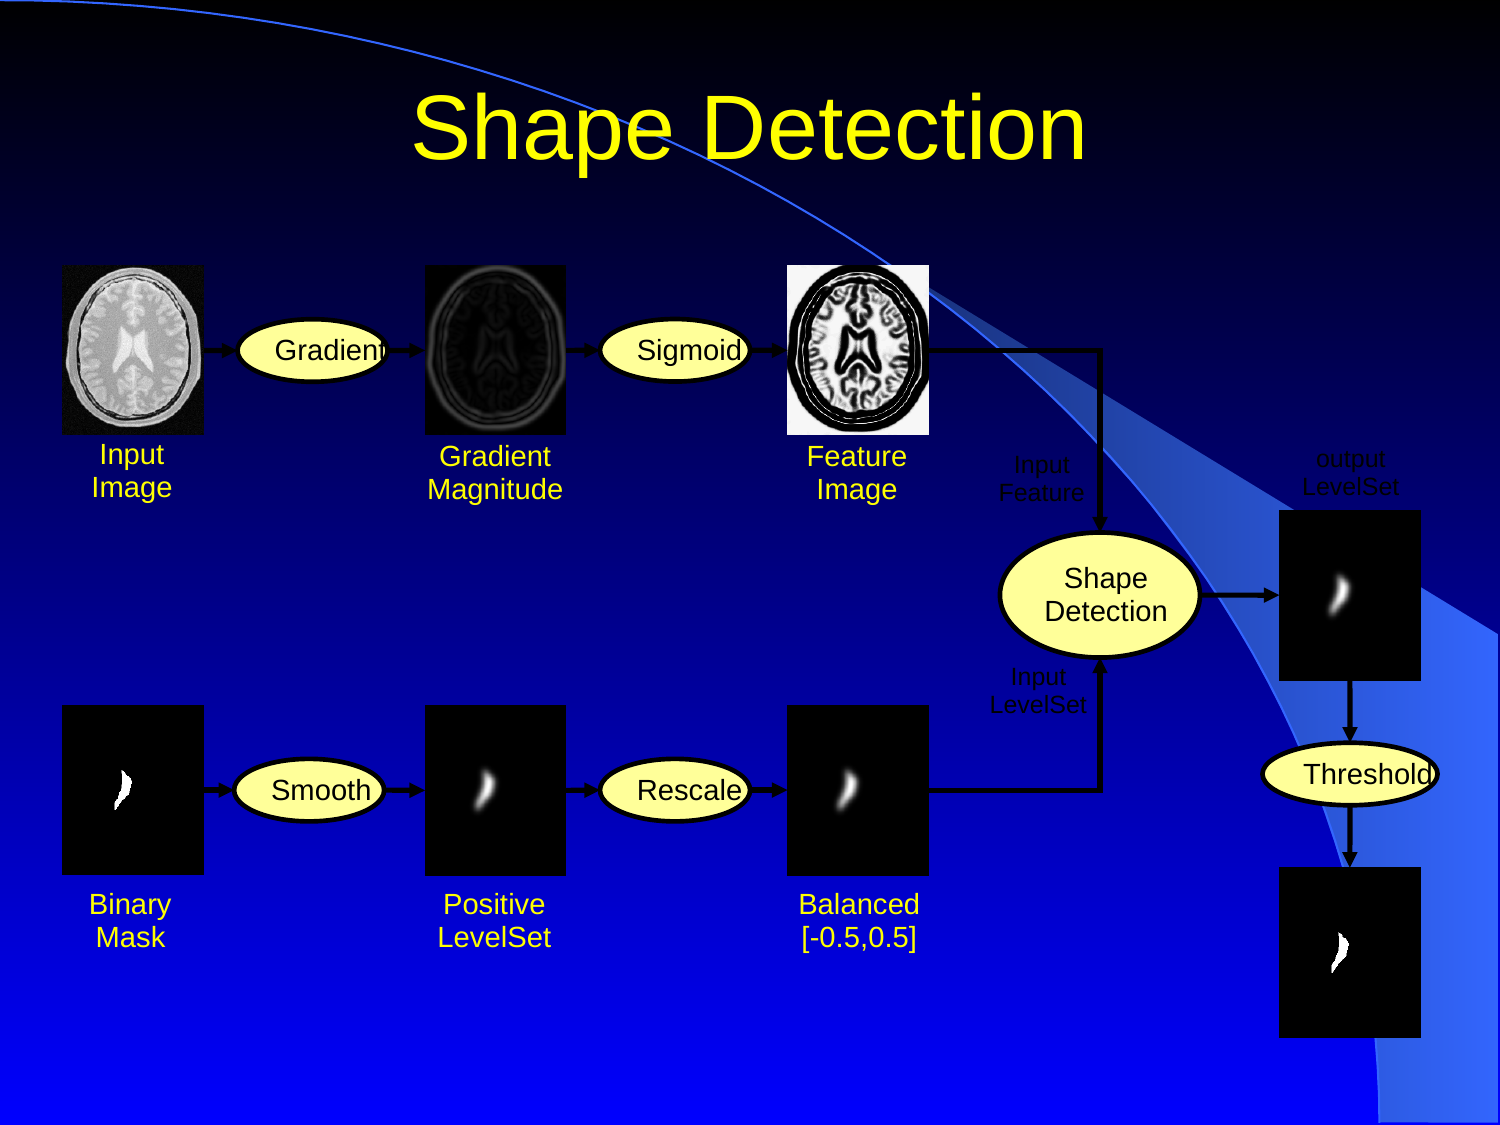

# Shape Detection
Input
Image
Gradient
Gradient
Magnitude
Sigmoid
Feature
Image
Input
Feature
Shape
Detection
output
LevelSet
Input
LevelSet
Threshold
Binary
Mask
Smooth
Positive
LevelSet
Rescale
Balanced
[-0.5,0.5]